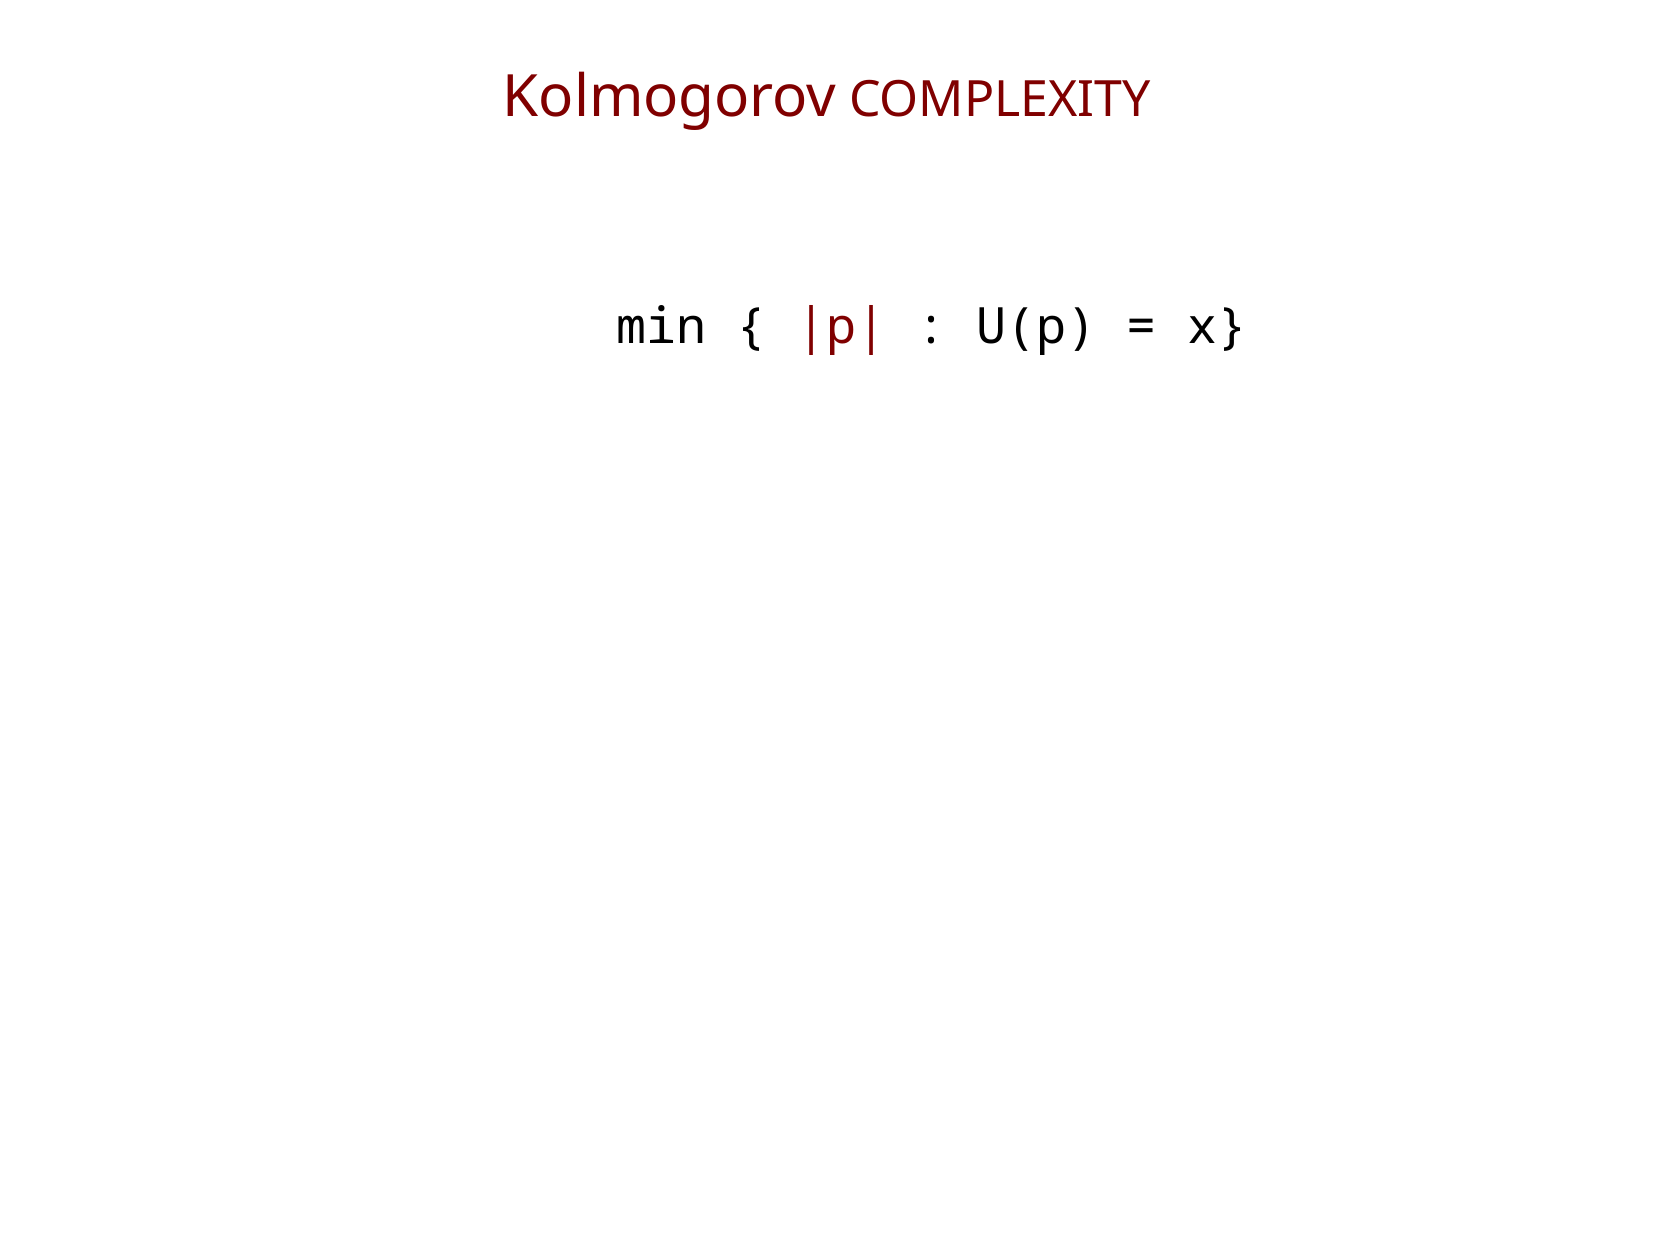

# Kolmogorov COMPLEXITY
C(x) = min { |p| : U(p) = x}